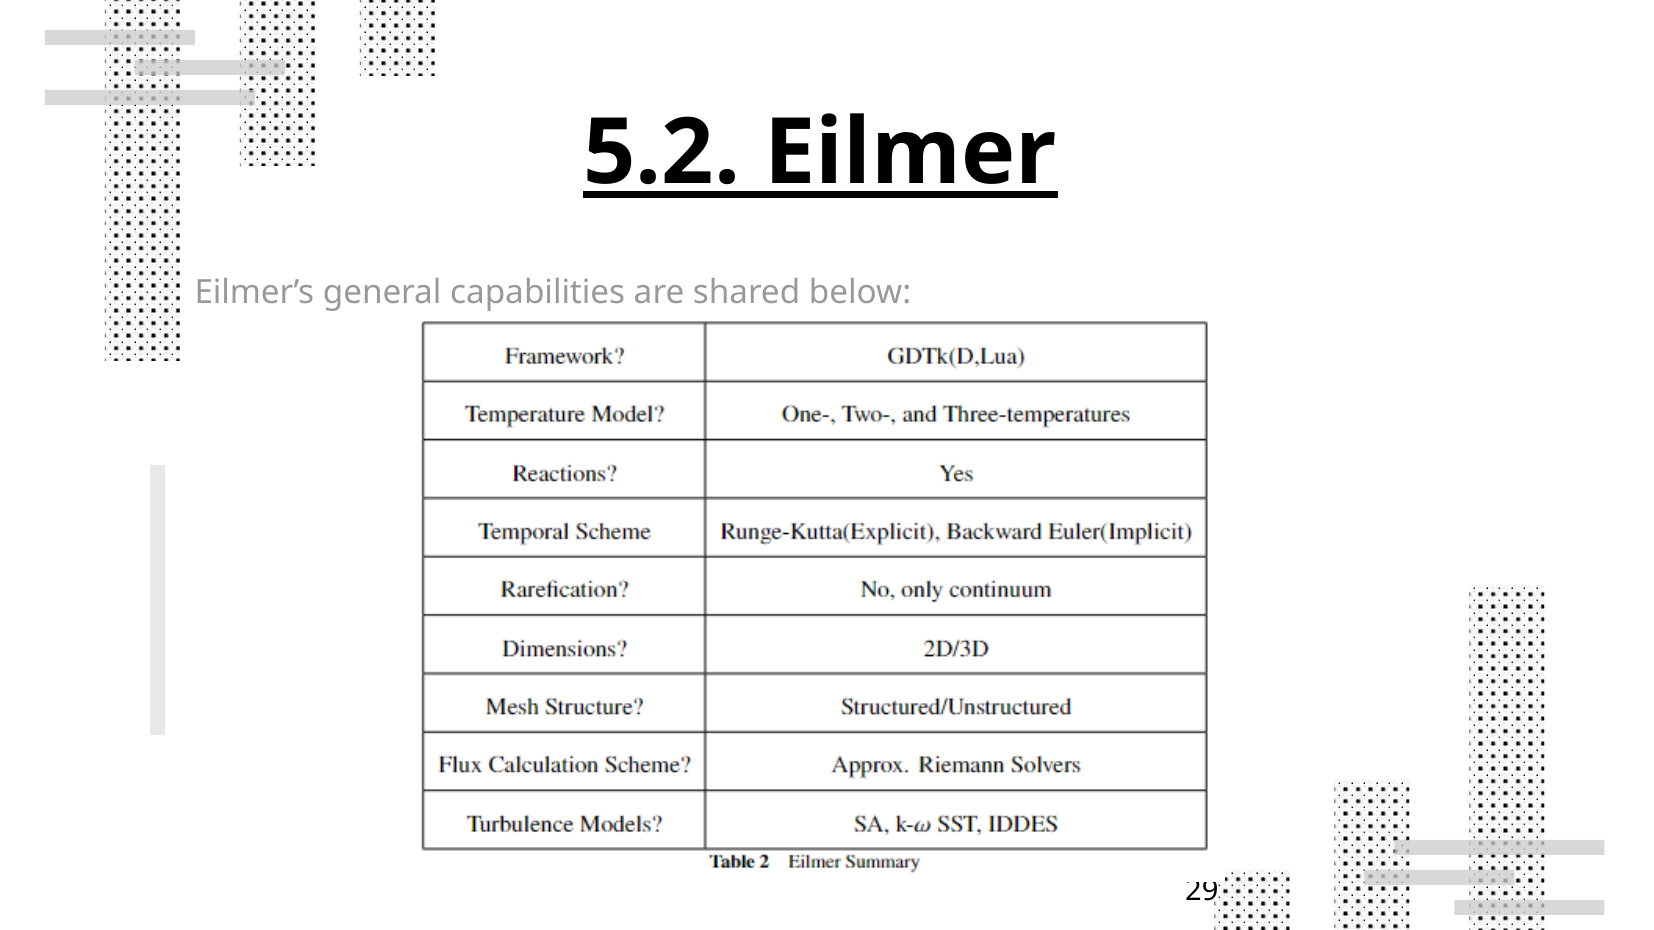

# 5.2. Eilmer
Eilmer’s general capabilities are shared below:
29